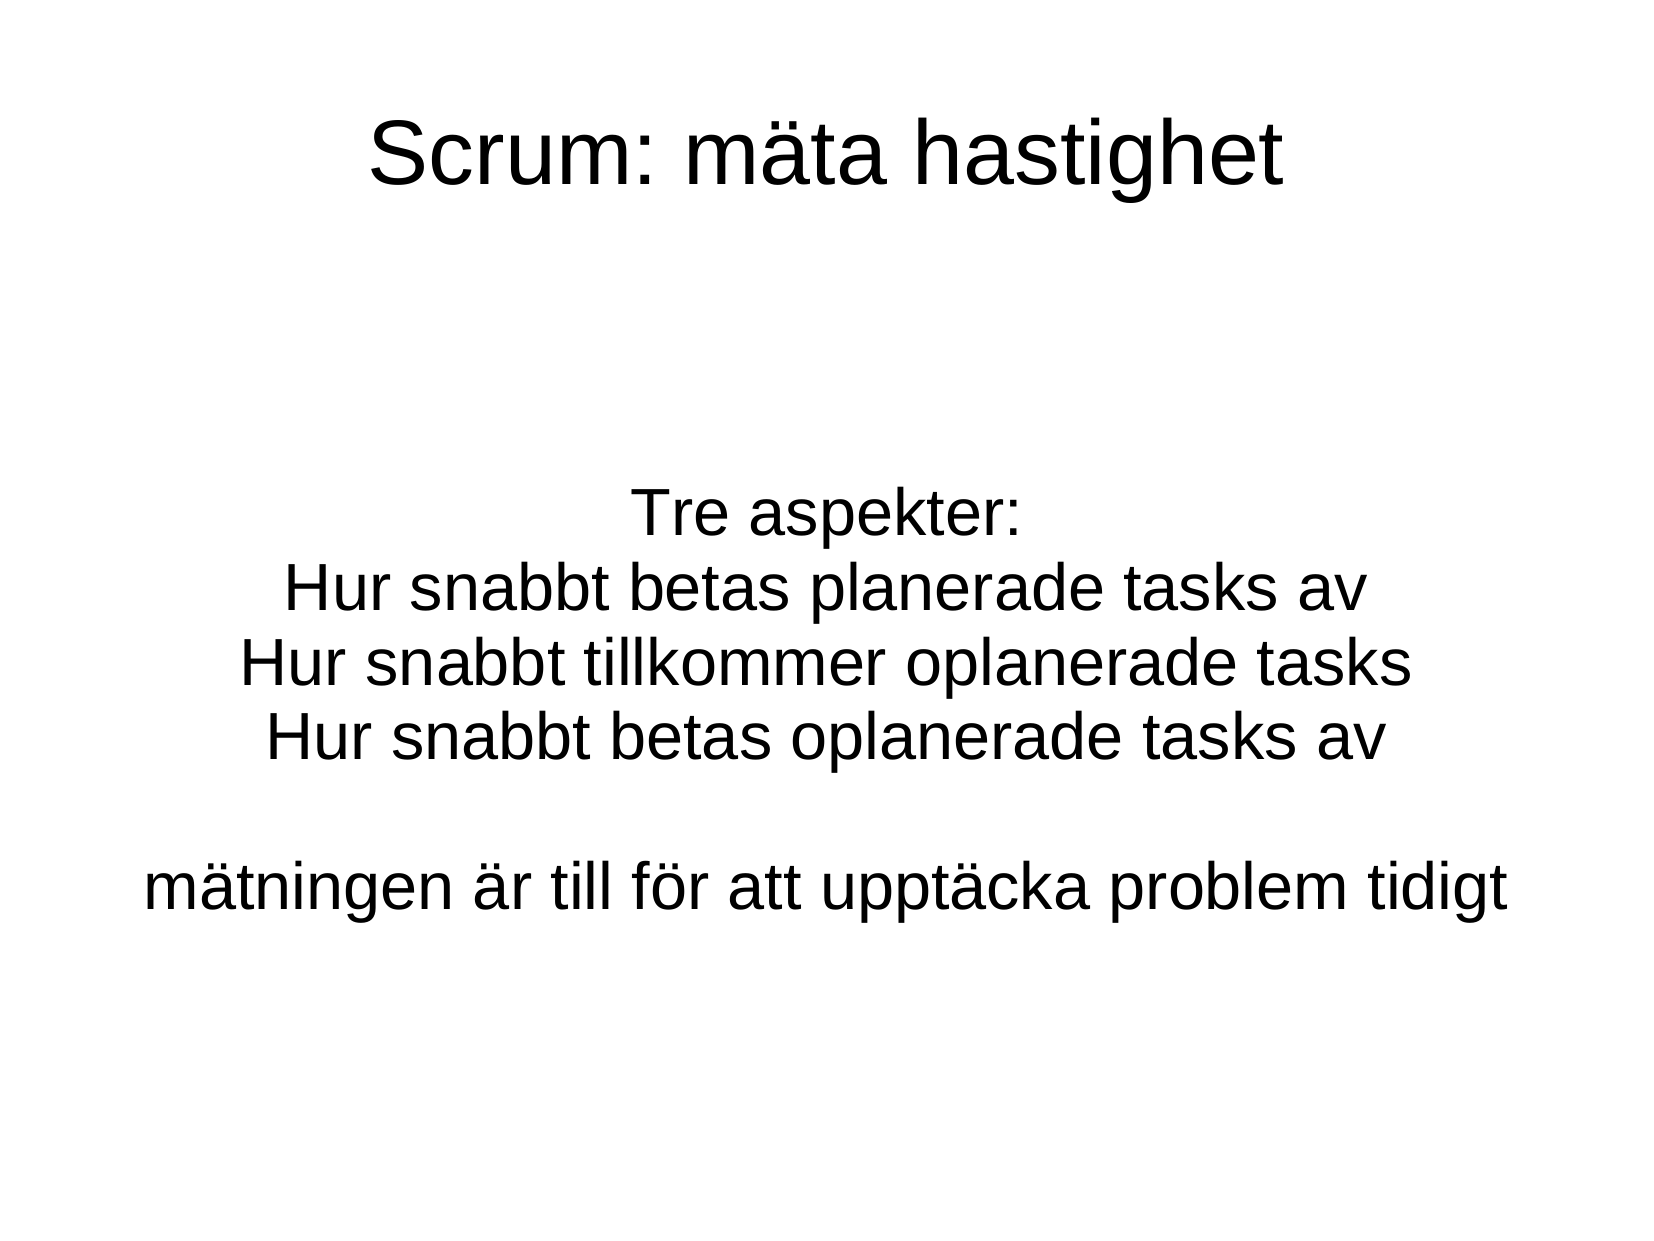

# Scrum: mäta hastighet
Tre aspekter:
Hur snabbt betas planerade tasks av
Hur snabbt tillkommer oplanerade tasks
Hur snabbt betas oplanerade tasks av
mätningen är till för att upptäcka problem tidigt